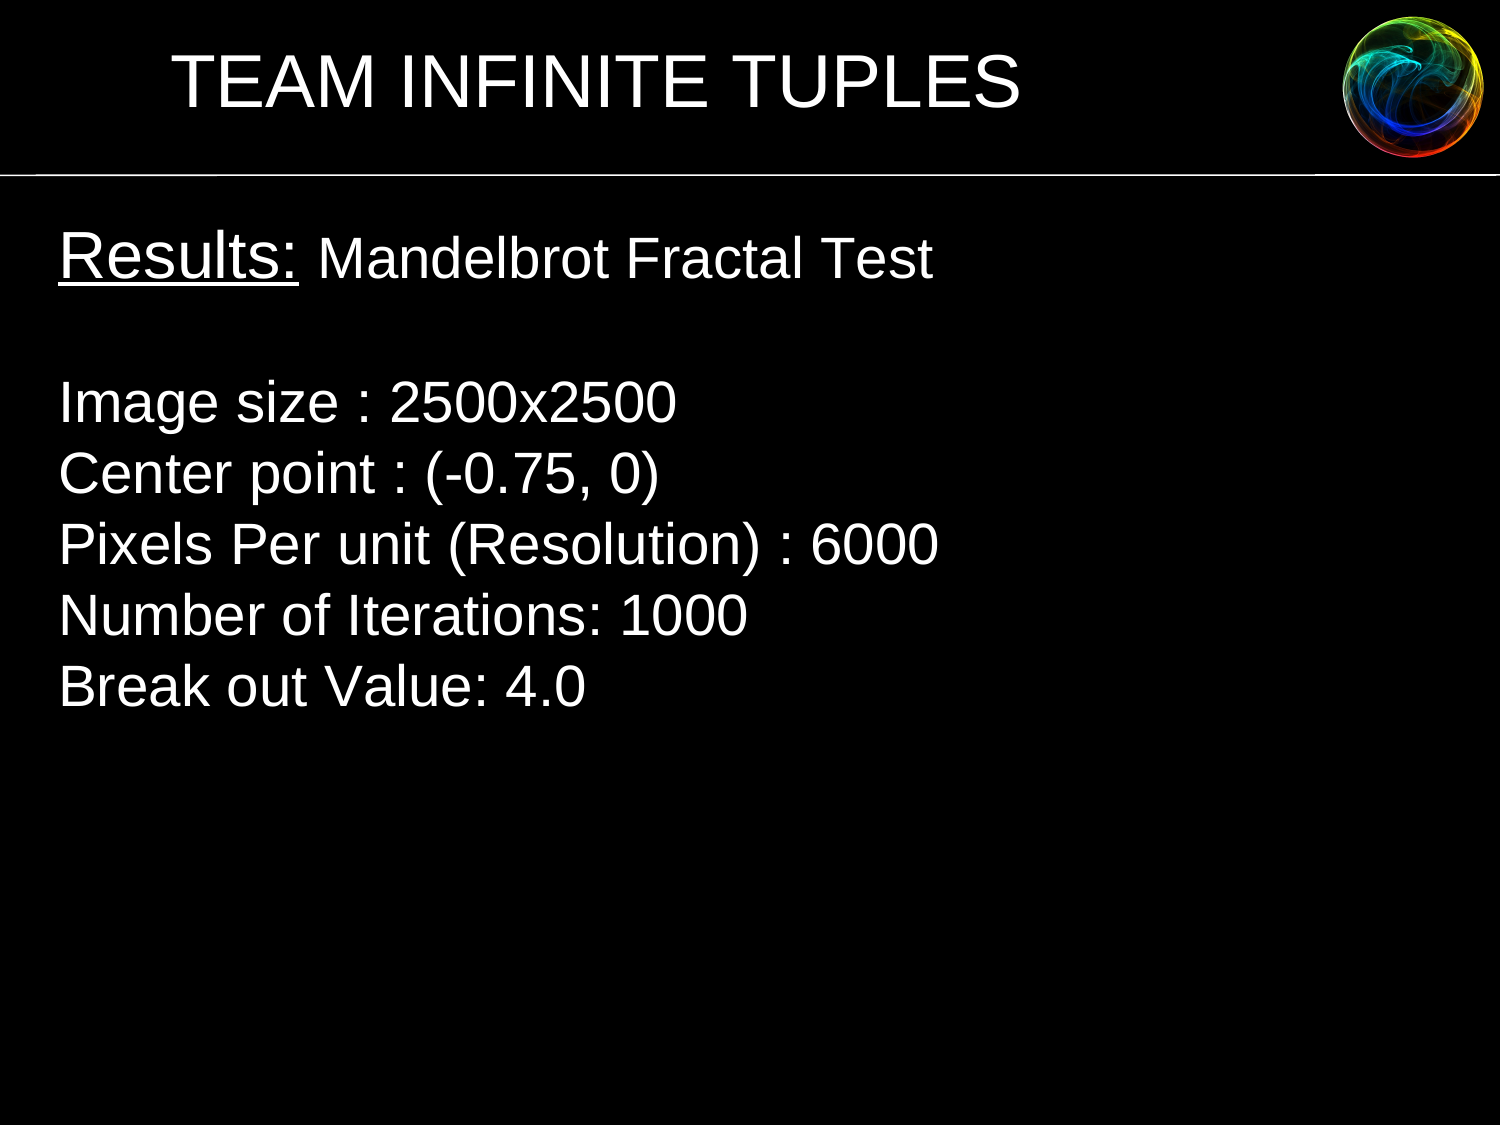

TEAM INFINITE TUPLES
Results: Mandelbrot Fractal Test
Image size : 2500x2500
Center point : (-0.75, 0)
Pixels Per unit (Resolution) : 6000
Number of Iterations: 1000
Break out Value: 4.0